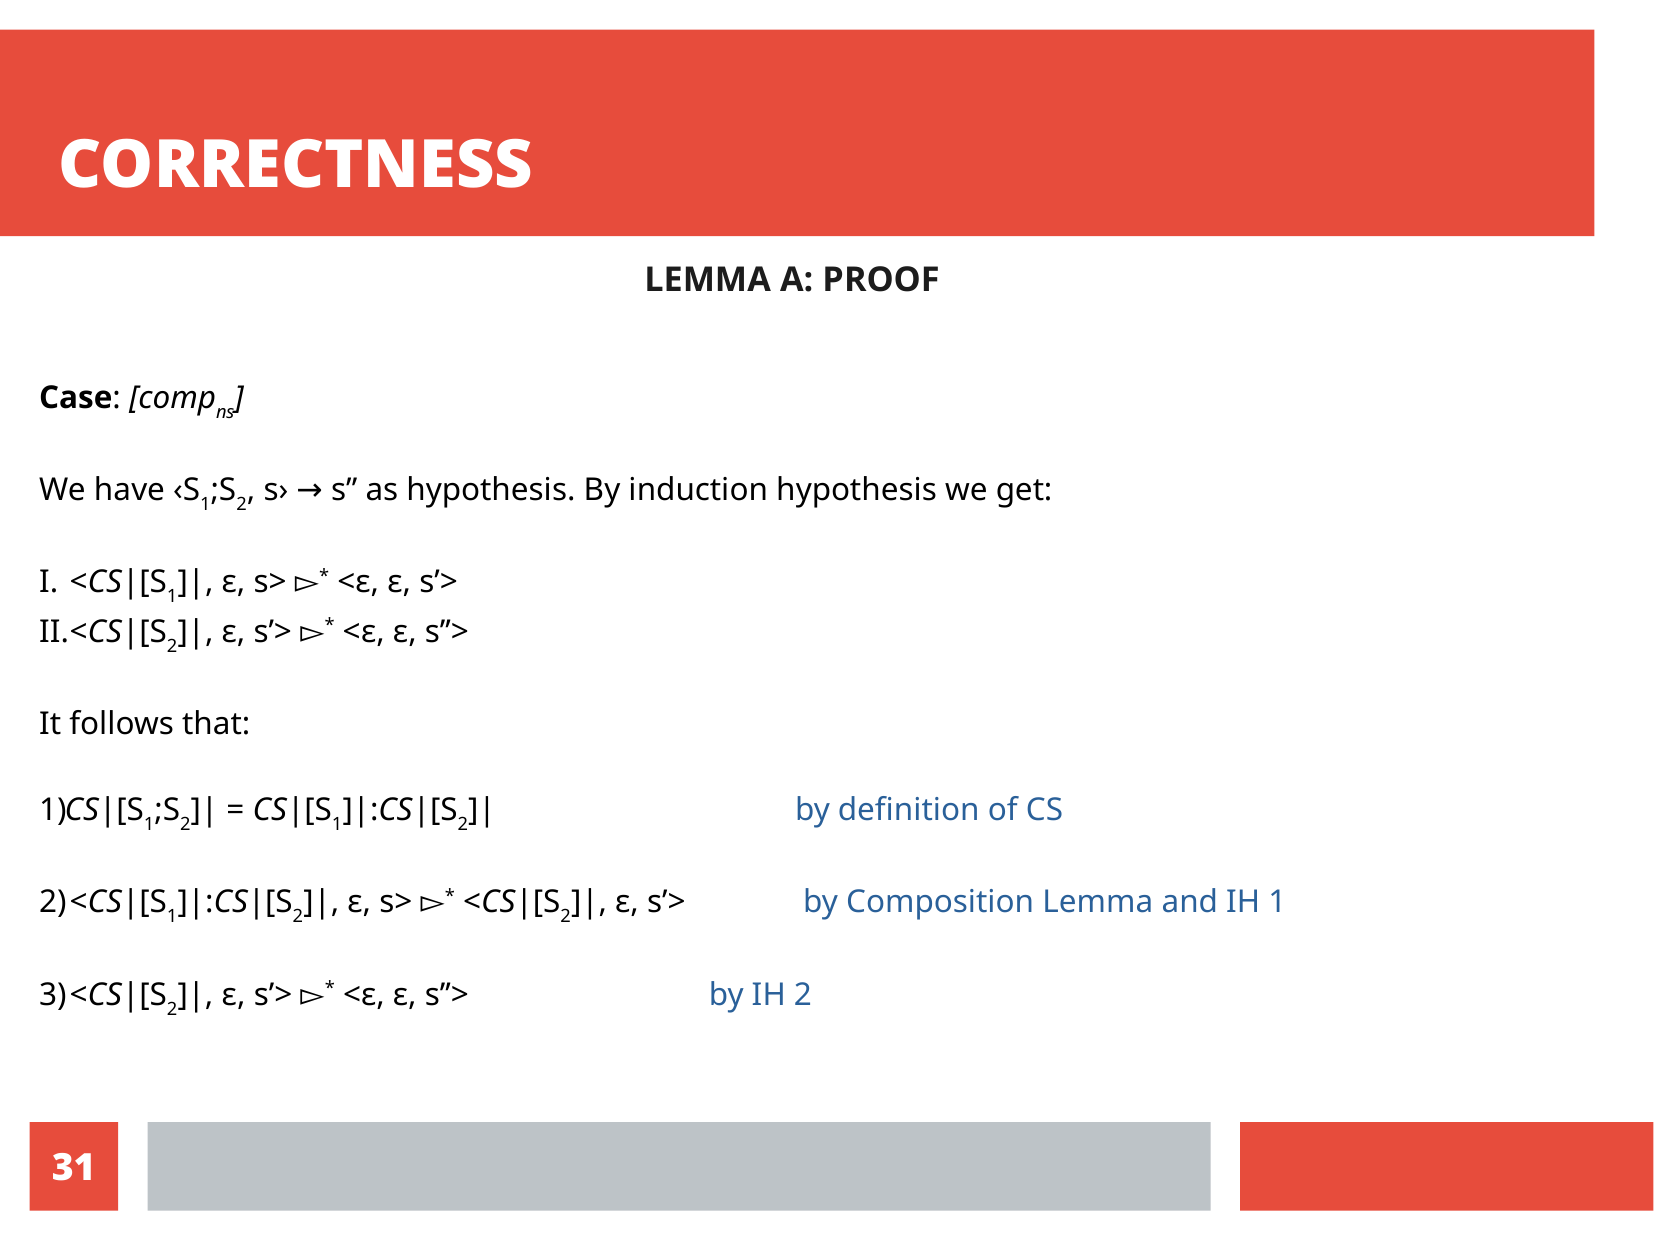

# CORRECTNESS
LEMMA A: PROOF
Case: [compns]
We have ‹S1;S2, s› → s’’ as hypothesis. By induction hypothesis we get:
 <CS|[S1]|, ε, s> ▻* <ε, ε, s’>
 <CS|[S2]|, ε, s’> ▻* <ε, ε, s’’>
It follows that:
 CS|[S1;S2]| = CS|[S1]|:CS|[S2]|					 	 			 	 	 	by definition of CS
 <CS|[S1]|:CS|[S2]|, ε, s> ▻* <CS|[S2]|, ε, s’>		 		 by Composition Lemma and IH 1
 <CS|[S2]|, ε, s’> ▻* <ε, ε, s’’>			 		 			 		 by IH 2
31